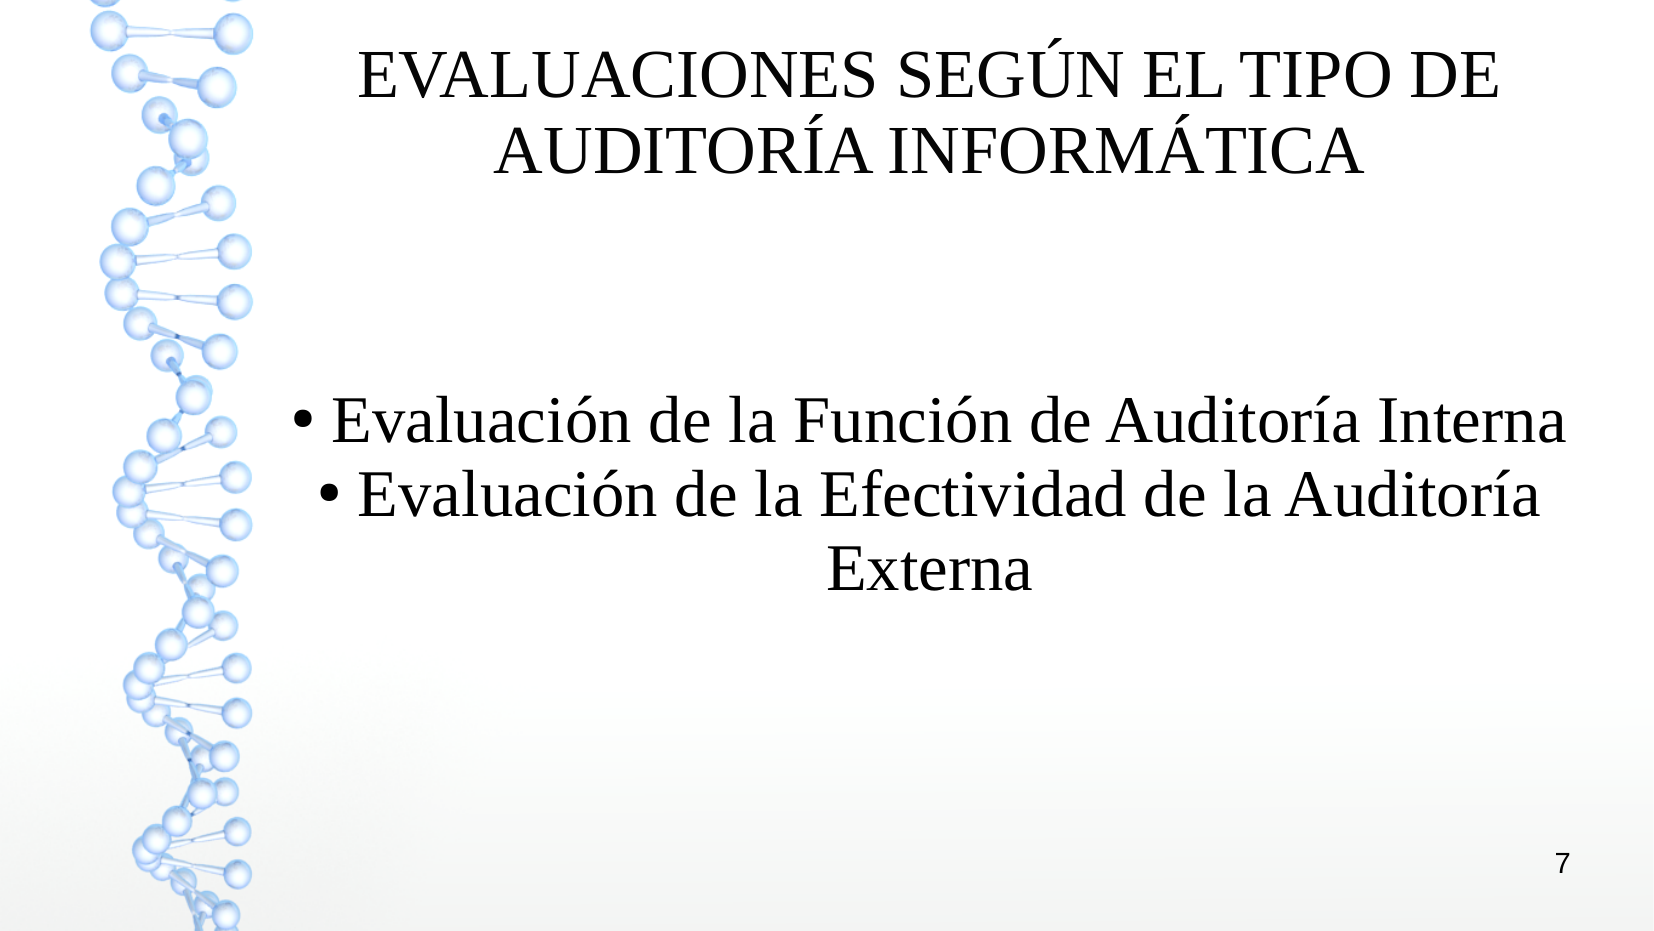

# EVALUACIONES SEGÚN EL TIPO DE AUDITORÍA INFORMÁTICA
 Evaluación de la Función de Auditoría Interna
 Evaluación de la Efectividad de la Auditoría Externa
7